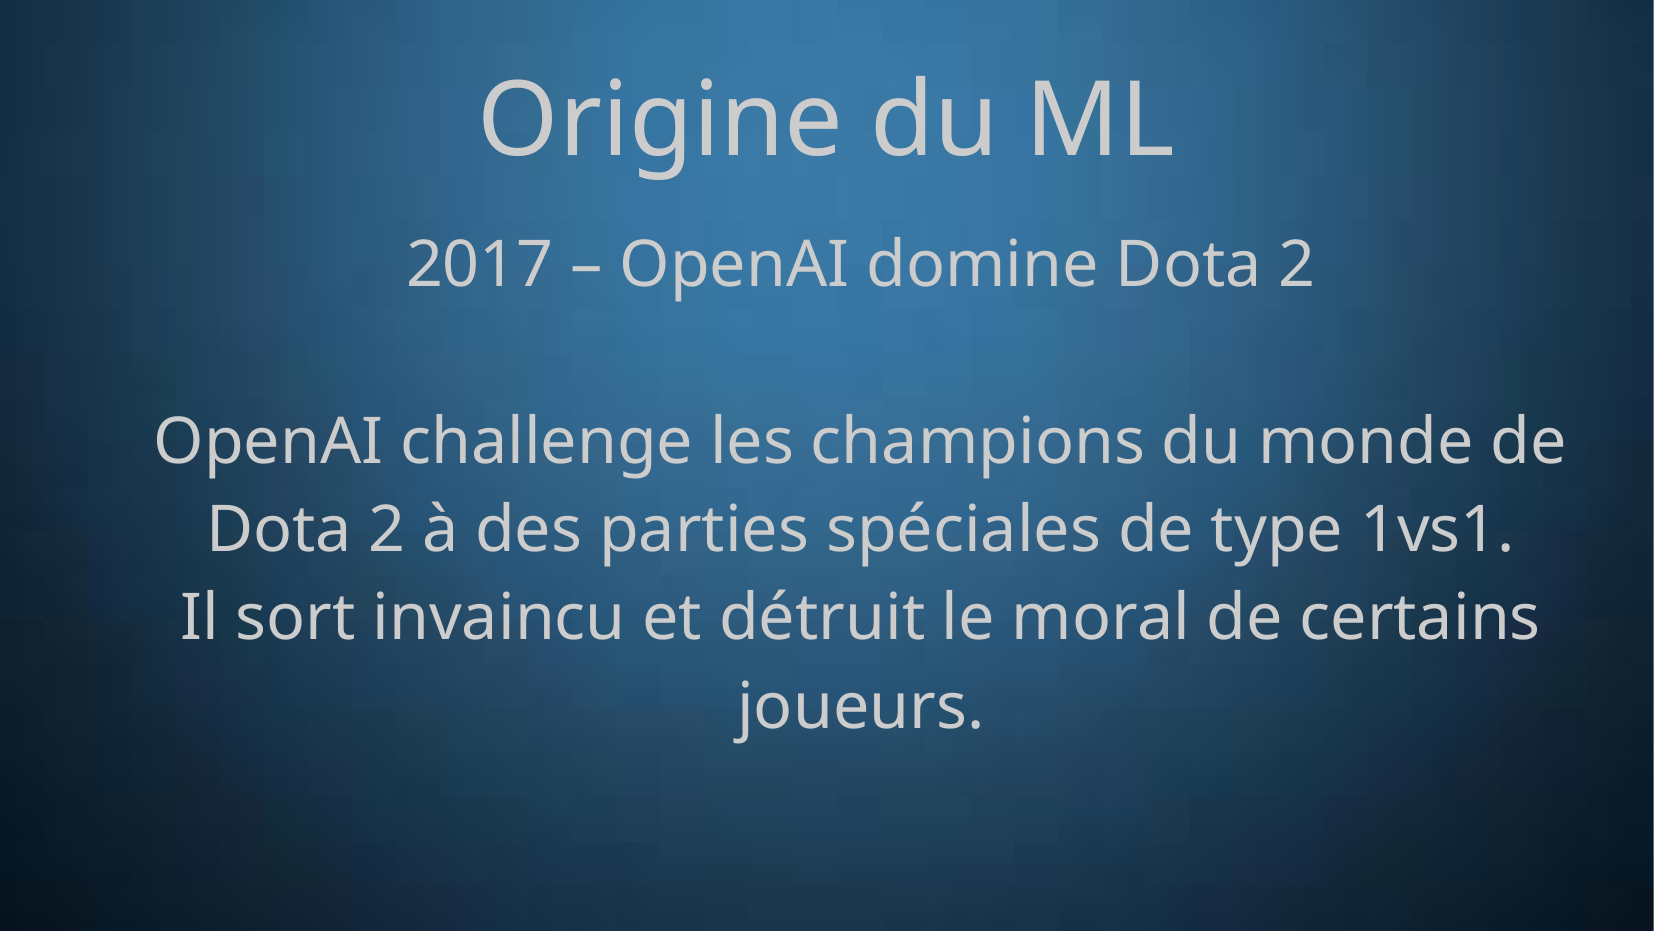

# Origine du ML
2017 – OpenAI domine Dota 2
OpenAI challenge les champions du monde de Dota 2 à des parties spéciales de type 1vs1.
Il sort invaincu et détruit le moral de certains joueurs.